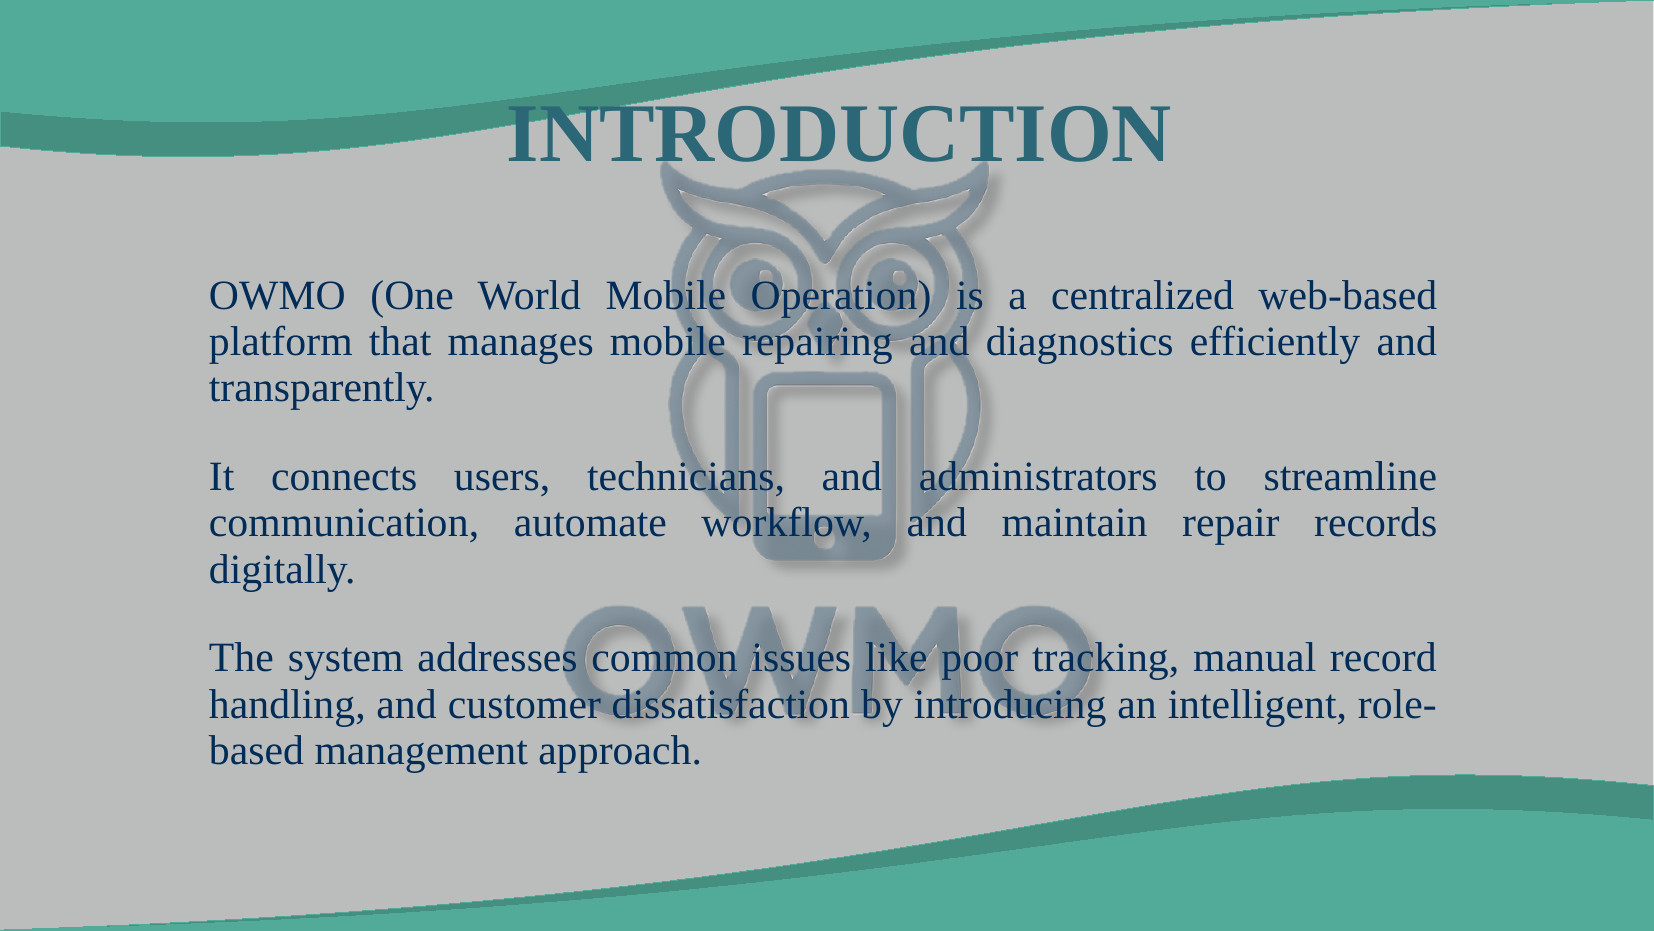

INTRODUCTION
OWMO (One World Mobile Operation) is a centralized web-based platform that manages mobile repairing and diagnostics efficiently and transparently.
It connects users, technicians, and administrators to streamline communication, automate workflow, and maintain repair records digitally.
The system addresses common issues like poor tracking, manual record handling, and customer dissatisfaction by introducing an intelligent, role-based management approach.